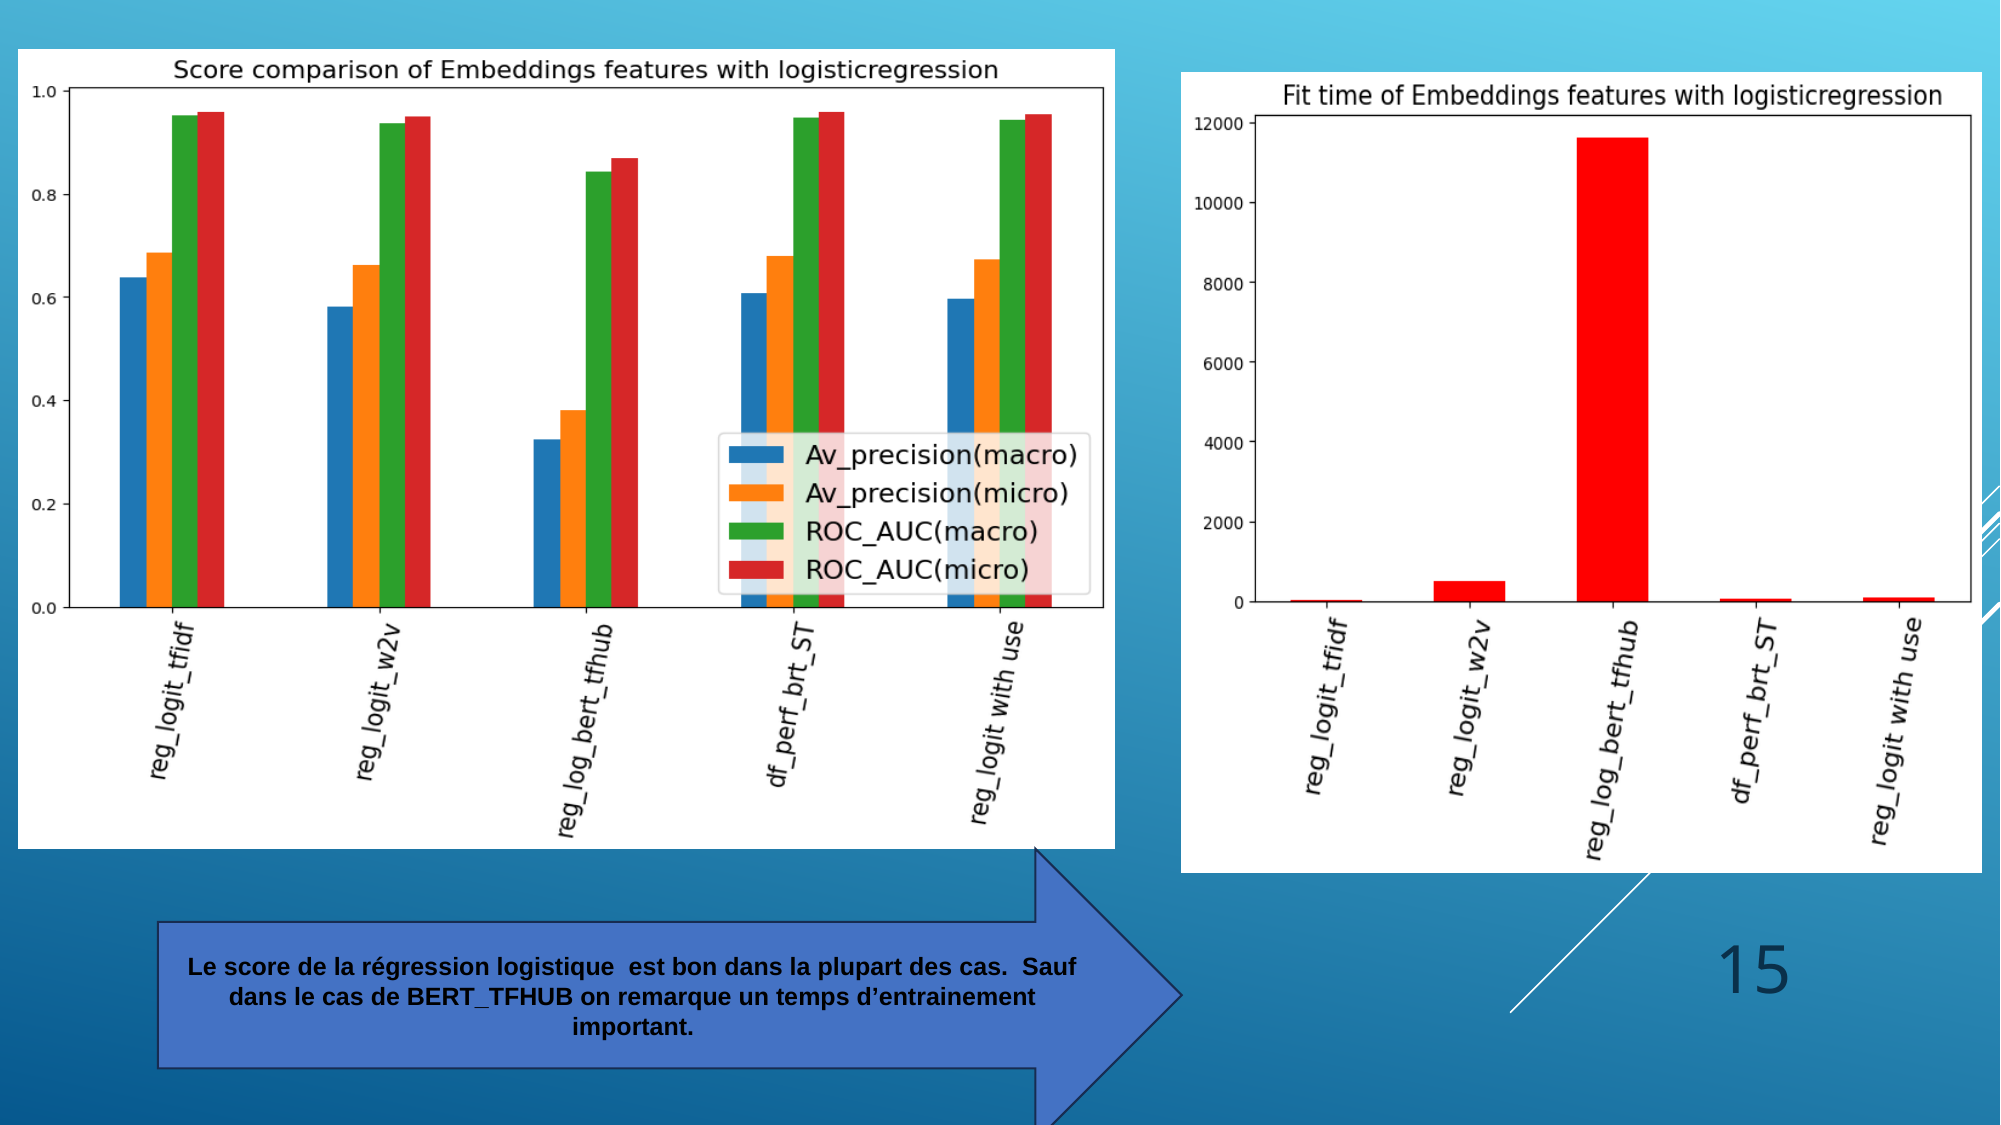

Le score de la régression logistique est bon dans la plupart des cas. Sauf dans le cas de BERT_TFHUB on remarque un temps d’entrainement important.